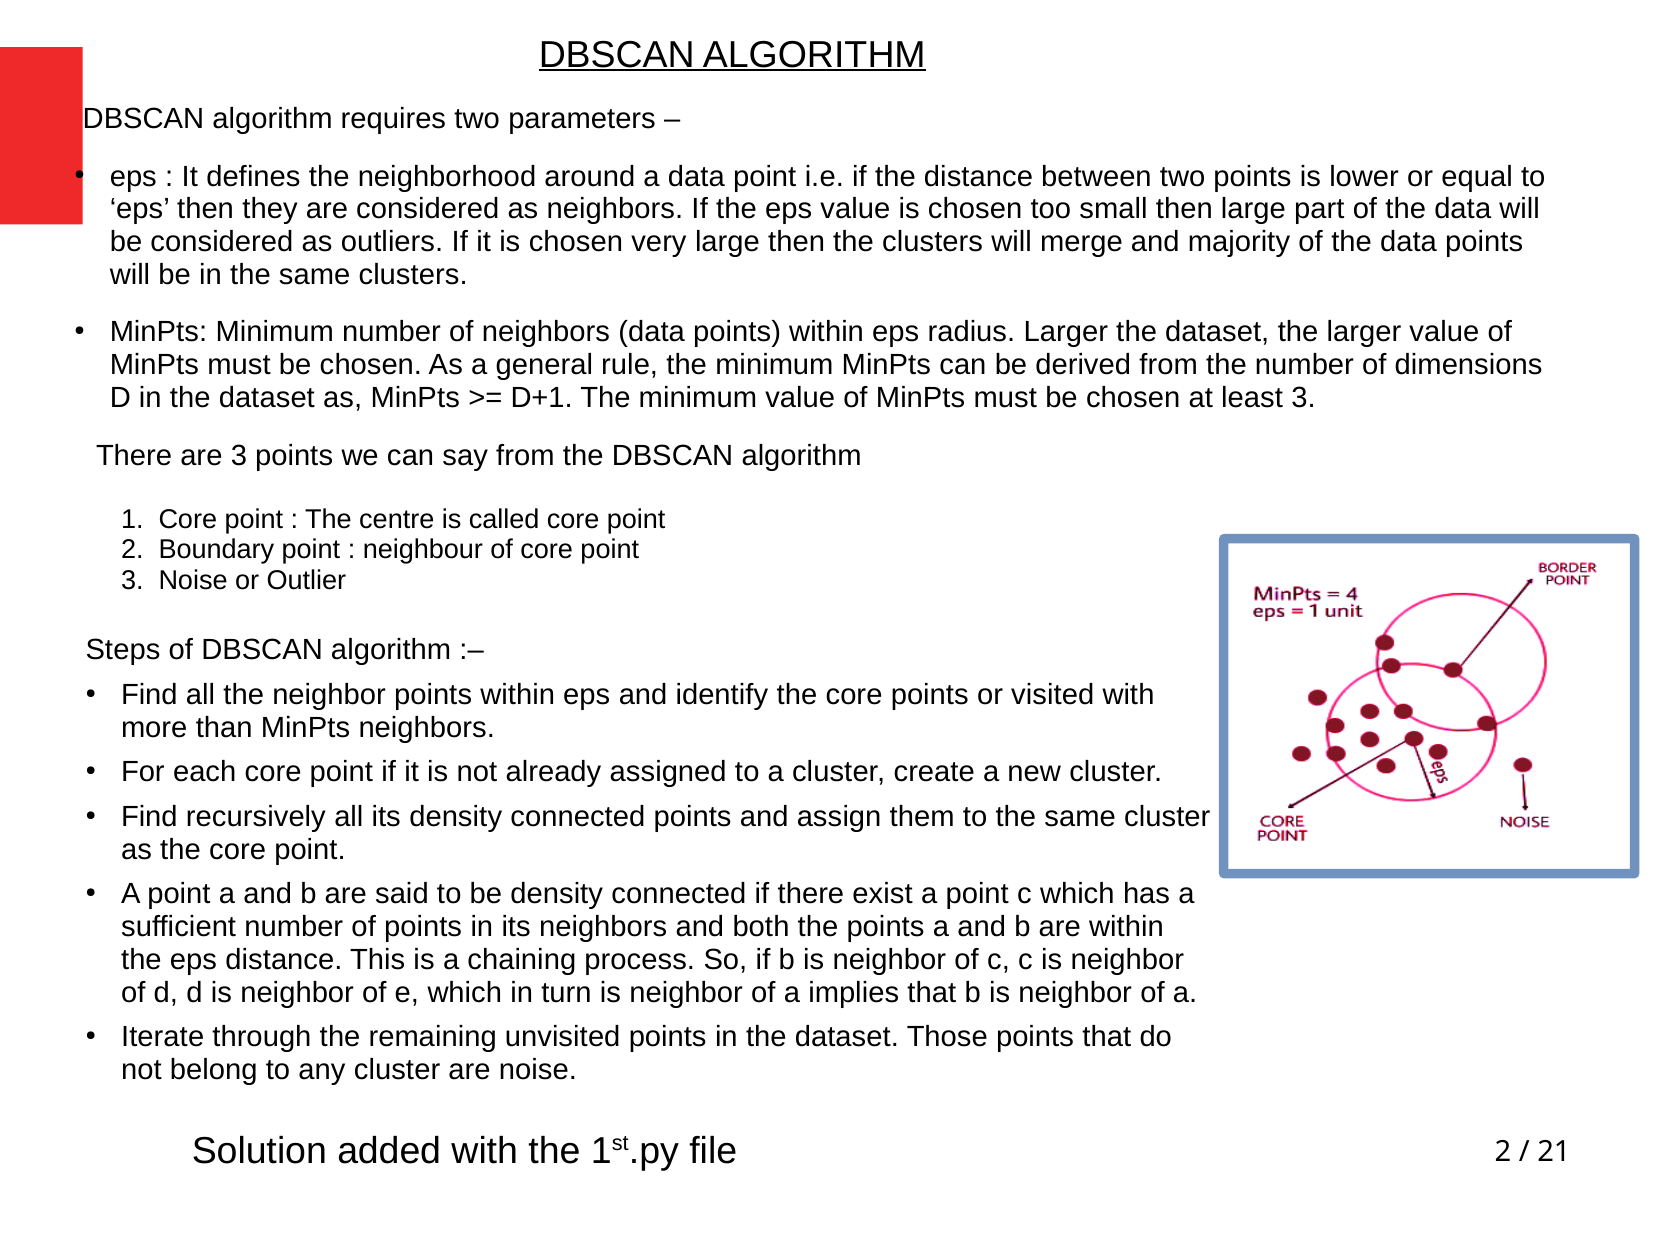

DBSCAN ALGORITHM
 DBSCAN algorithm requires two parameters –
eps : It defines the neighborhood around a data point i.e. if the distance between two points is lower or equal to ‘eps’ then they are considered as neighbors. If the eps value is chosen too small then large part of the data will be considered as outliers. If it is chosen very large then the clusters will merge and majority of the data points will be in the same clusters.
MinPts: Minimum number of neighbors (data points) within eps radius. Larger the dataset, the larger value of MinPts must be chosen. As a general rule, the minimum MinPts can be derived from the number of dimensions D in the dataset as, MinPts >= D+1. The minimum value of MinPts must be chosen at least 3.
There are 3 points we can say from the DBSCAN algorithm
1. Core point : The centre is called core point
2. Boundary point : neighbour of core point
3. Noise or Outlier
Steps of DBSCAN algorithm :–
Find all the neighbor points within eps and identify the core points or visited with more than MinPts neighbors.
For each core point if it is not already assigned to a cluster, create a new cluster.
Find recursively all its density connected points and assign them to the same cluster as the core point.
A point a and b are said to be density connected if there exist a point c which has a sufficient number of points in its neighbors and both the points a and b are within the eps distance. This is a chaining process. So, if b is neighbor of c, c is neighbor of d, d is neighbor of e, which in turn is neighbor of a implies that b is neighbor of a.
Iterate through the remaining unvisited points in the dataset. Those points that do not belong to any cluster are noise.
Solution added with the 1st.py file
2